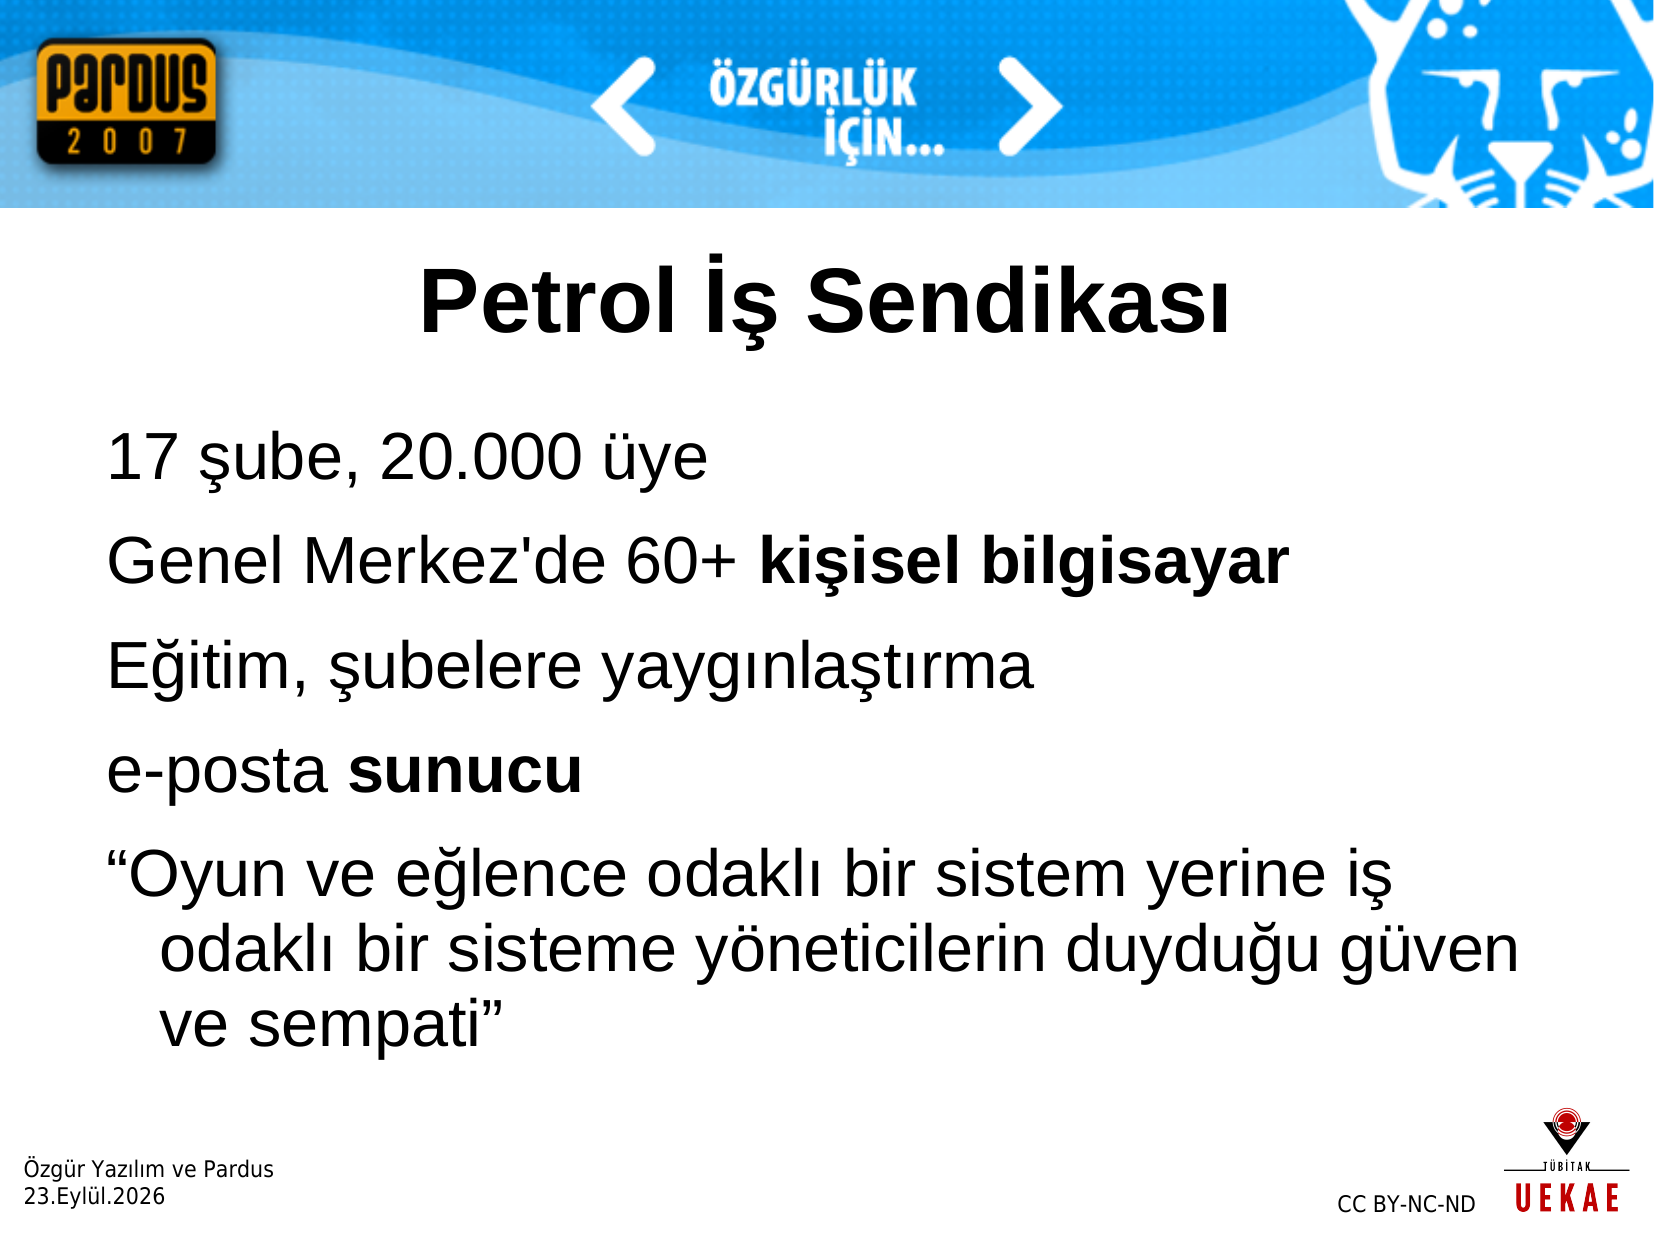

# Petrol İş Sendikası
17 şube, 20.000 üye
Genel Merkez'de 60+ kişisel bilgisayar
Eğitim, şubelere yaygınlaştırma
e-posta sunucu
“Oyun ve eğlence odaklı bir sistem yerine iş odaklı bir sisteme yöneticilerin duyduğu güven ve sempati”